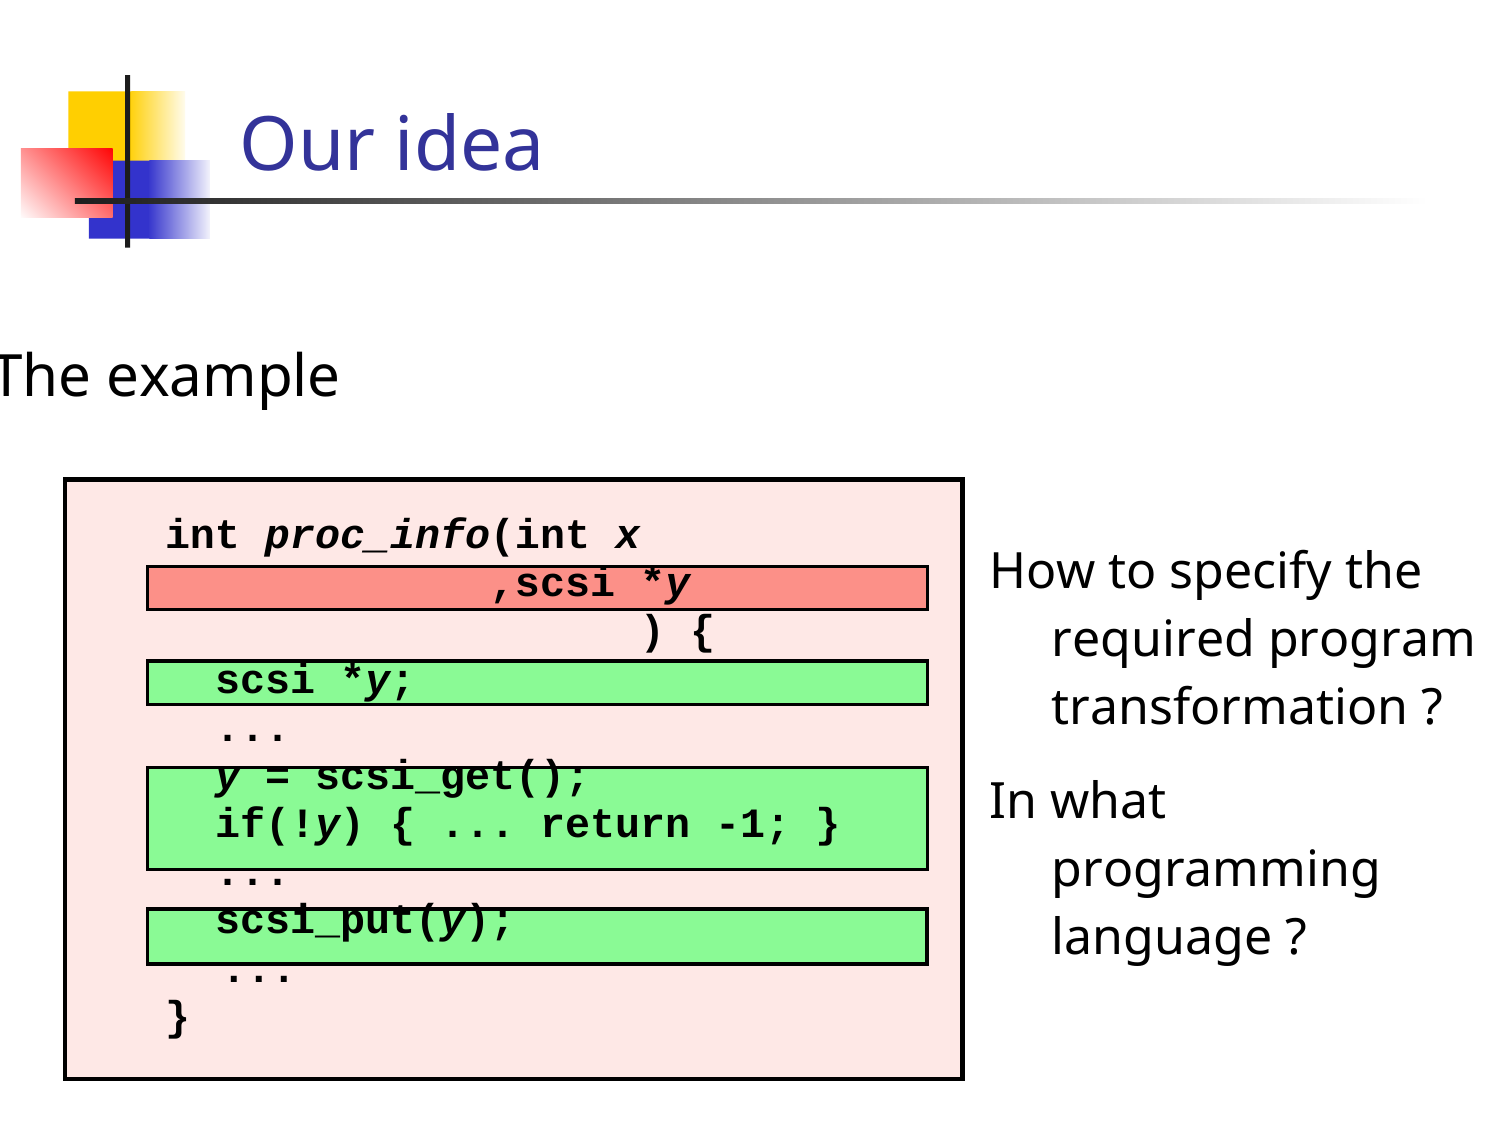

# Our idea
The example
 int proc_info(int x
 ,scsi *y
 ) {
 scsi *y;
 ...
 y = scsi_get();
 if(!y) { ... return -1; }
 ...
 scsi_put(y);
	 ...
 }
How to specify the required program transformation ?
In what programming language ?